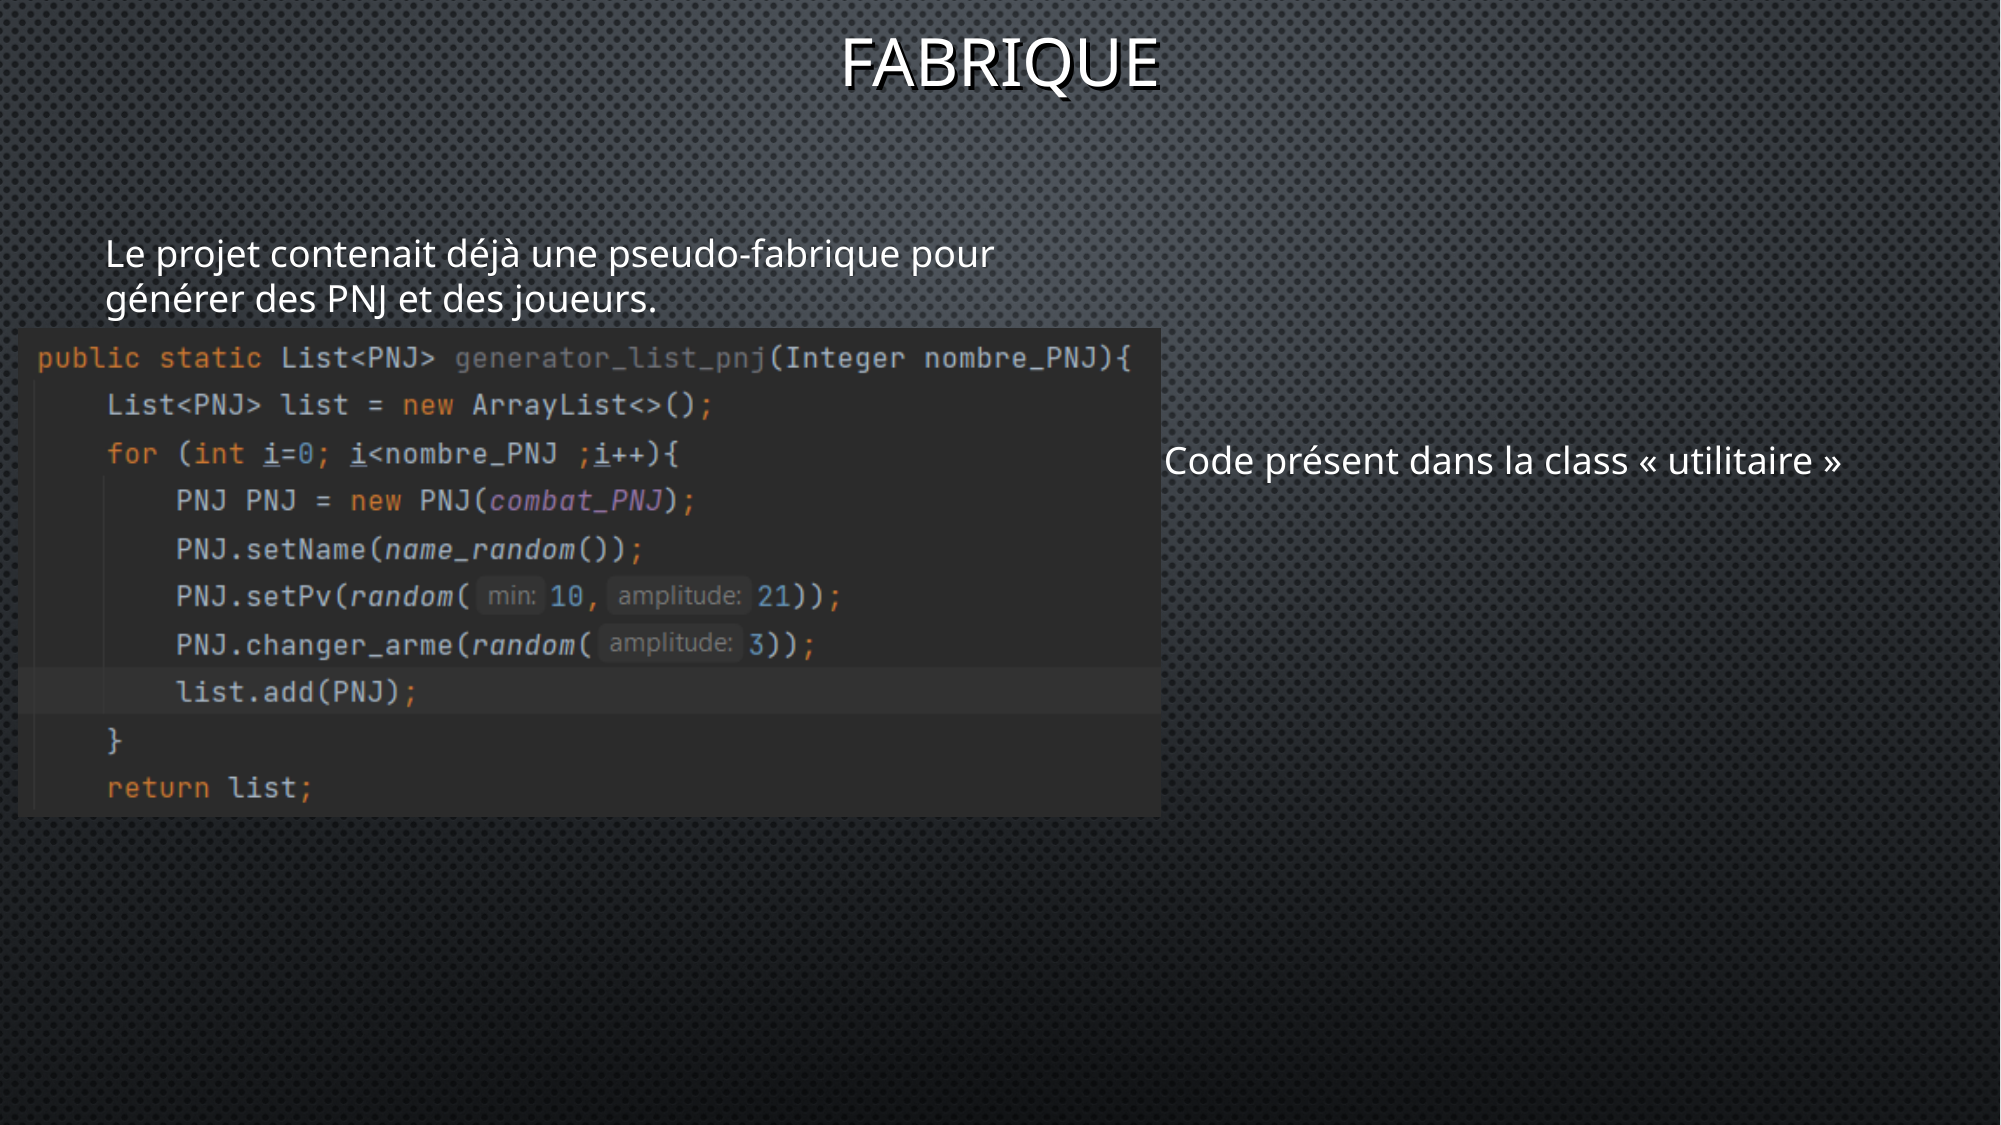

# Fabrique
Le projet contenait déjà une pseudo-fabrique pour générer des PNJ et des joueurs.
Code présent dans la class « utilitaire »